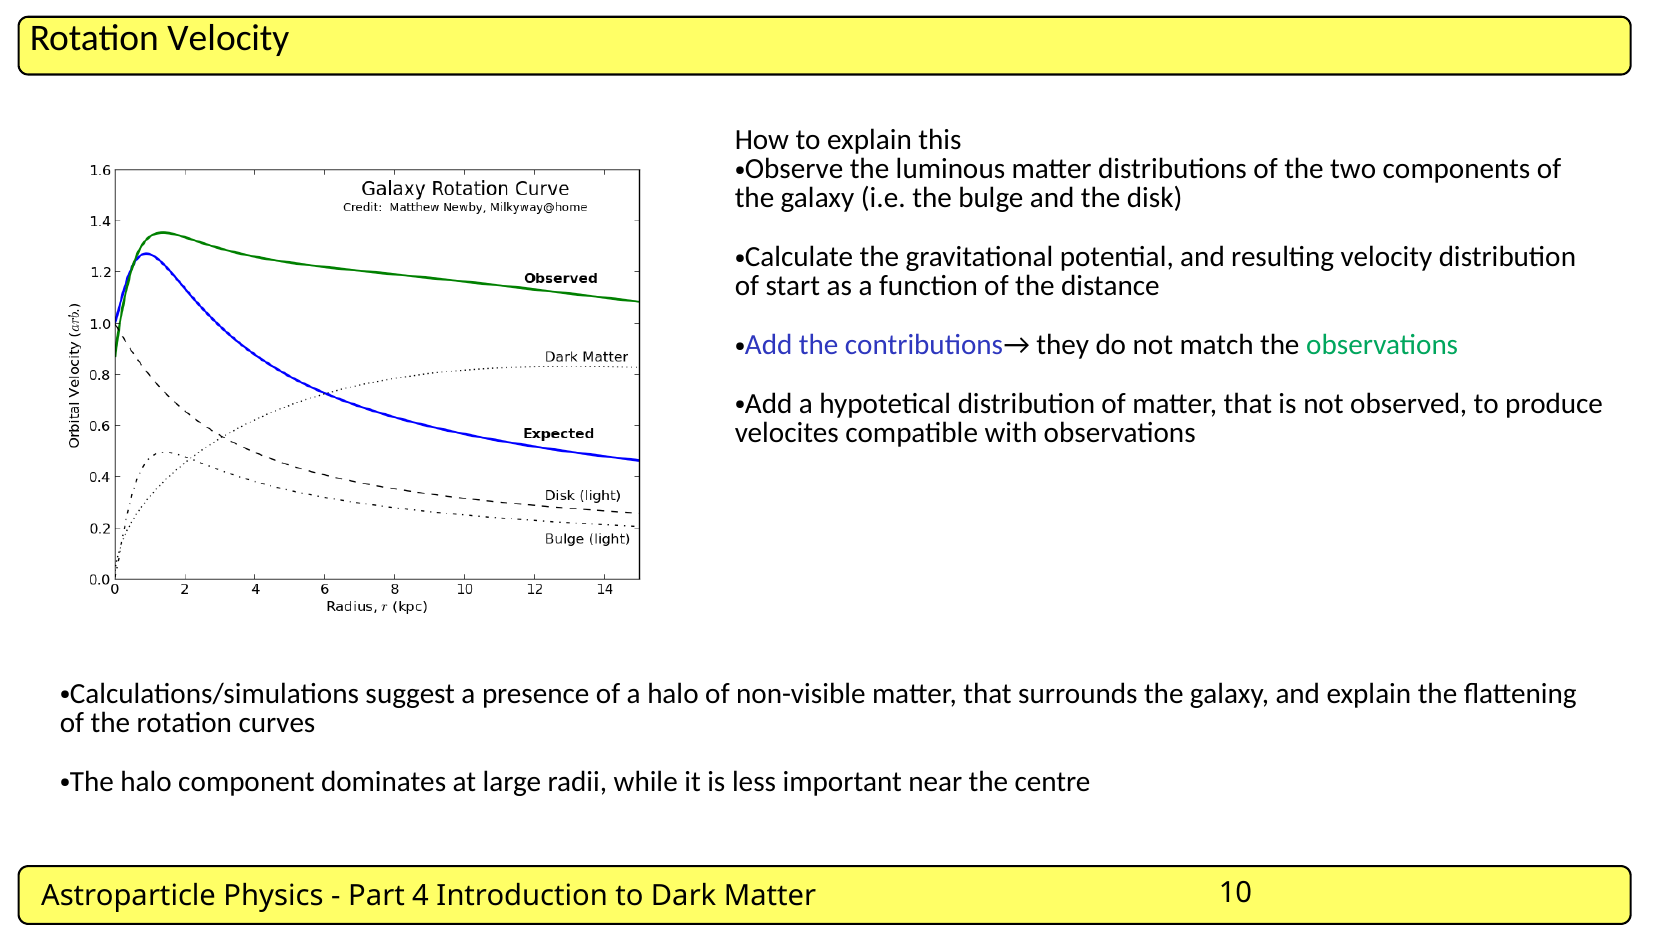

Rotation Velocity
How to explain this
Observe the luminous matter distributions of the two components of the galaxy (i.e. the bulge and the disk)
Calculate the gravitational potential, and resulting velocity distribution of start as a function of the distance
Add the contributions→ they do not match the observations
Add a hypotetical distribution of matter, that is not observed, to produce velocites compatible with observations
Calculations/simulations suggest a presence of a halo of non-visible matter, that surrounds the galaxy, and explain the flattening of the rotation curves
The halo component dominates at large radii, while it is less important near the centre
Astroparticle Physics - Part 4 Introduction to Dark Matter